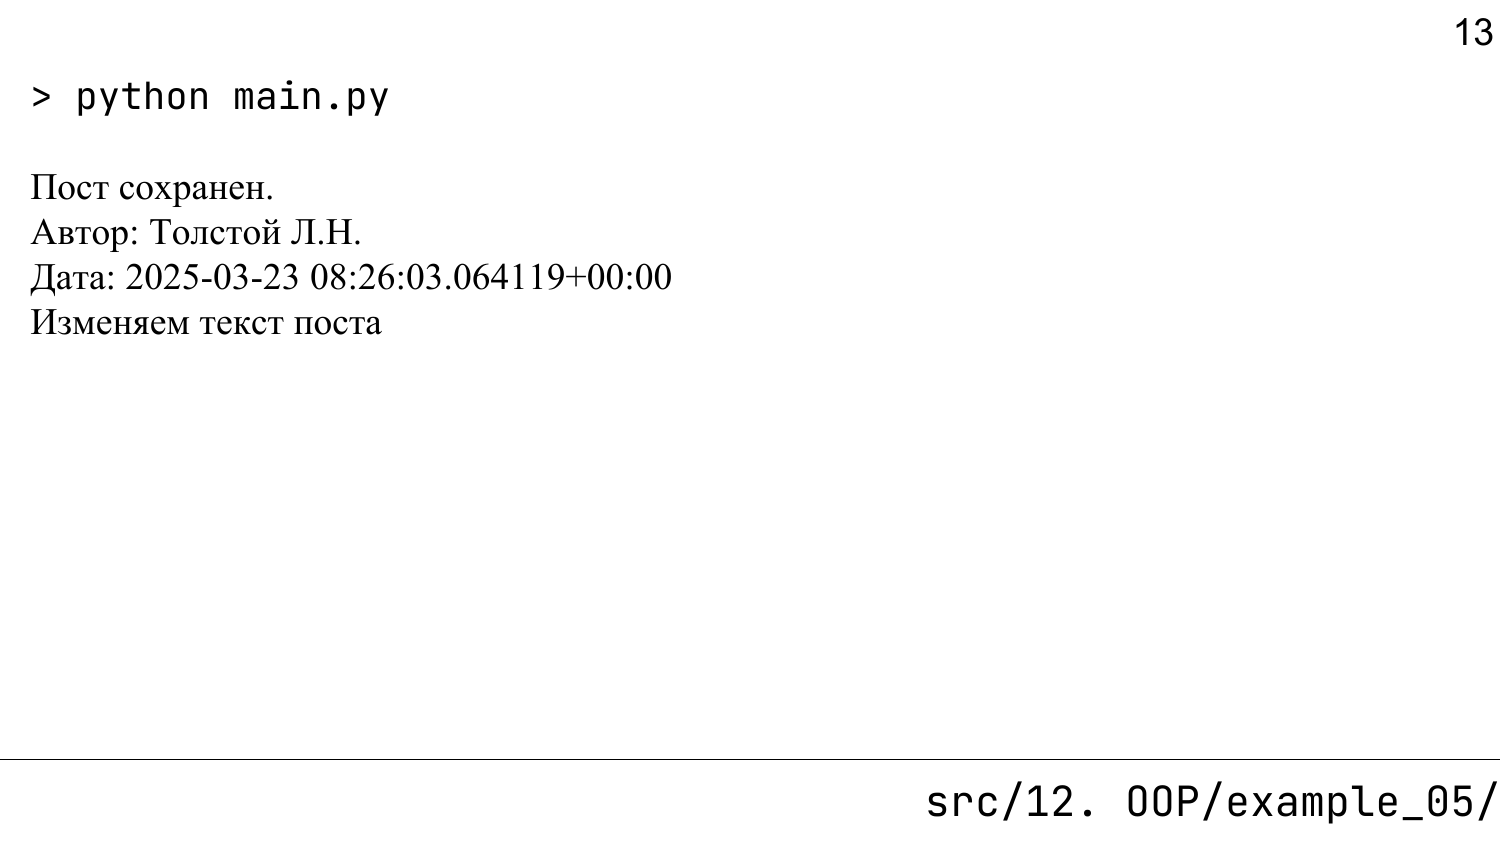

> python main.py
Пост сохранен.
Автор: Толстой Л.Н.
Дата: 2025-03-23 08:26:03.064119+00:00
Изменяем текст поста
# src/12. OOP/example_05/